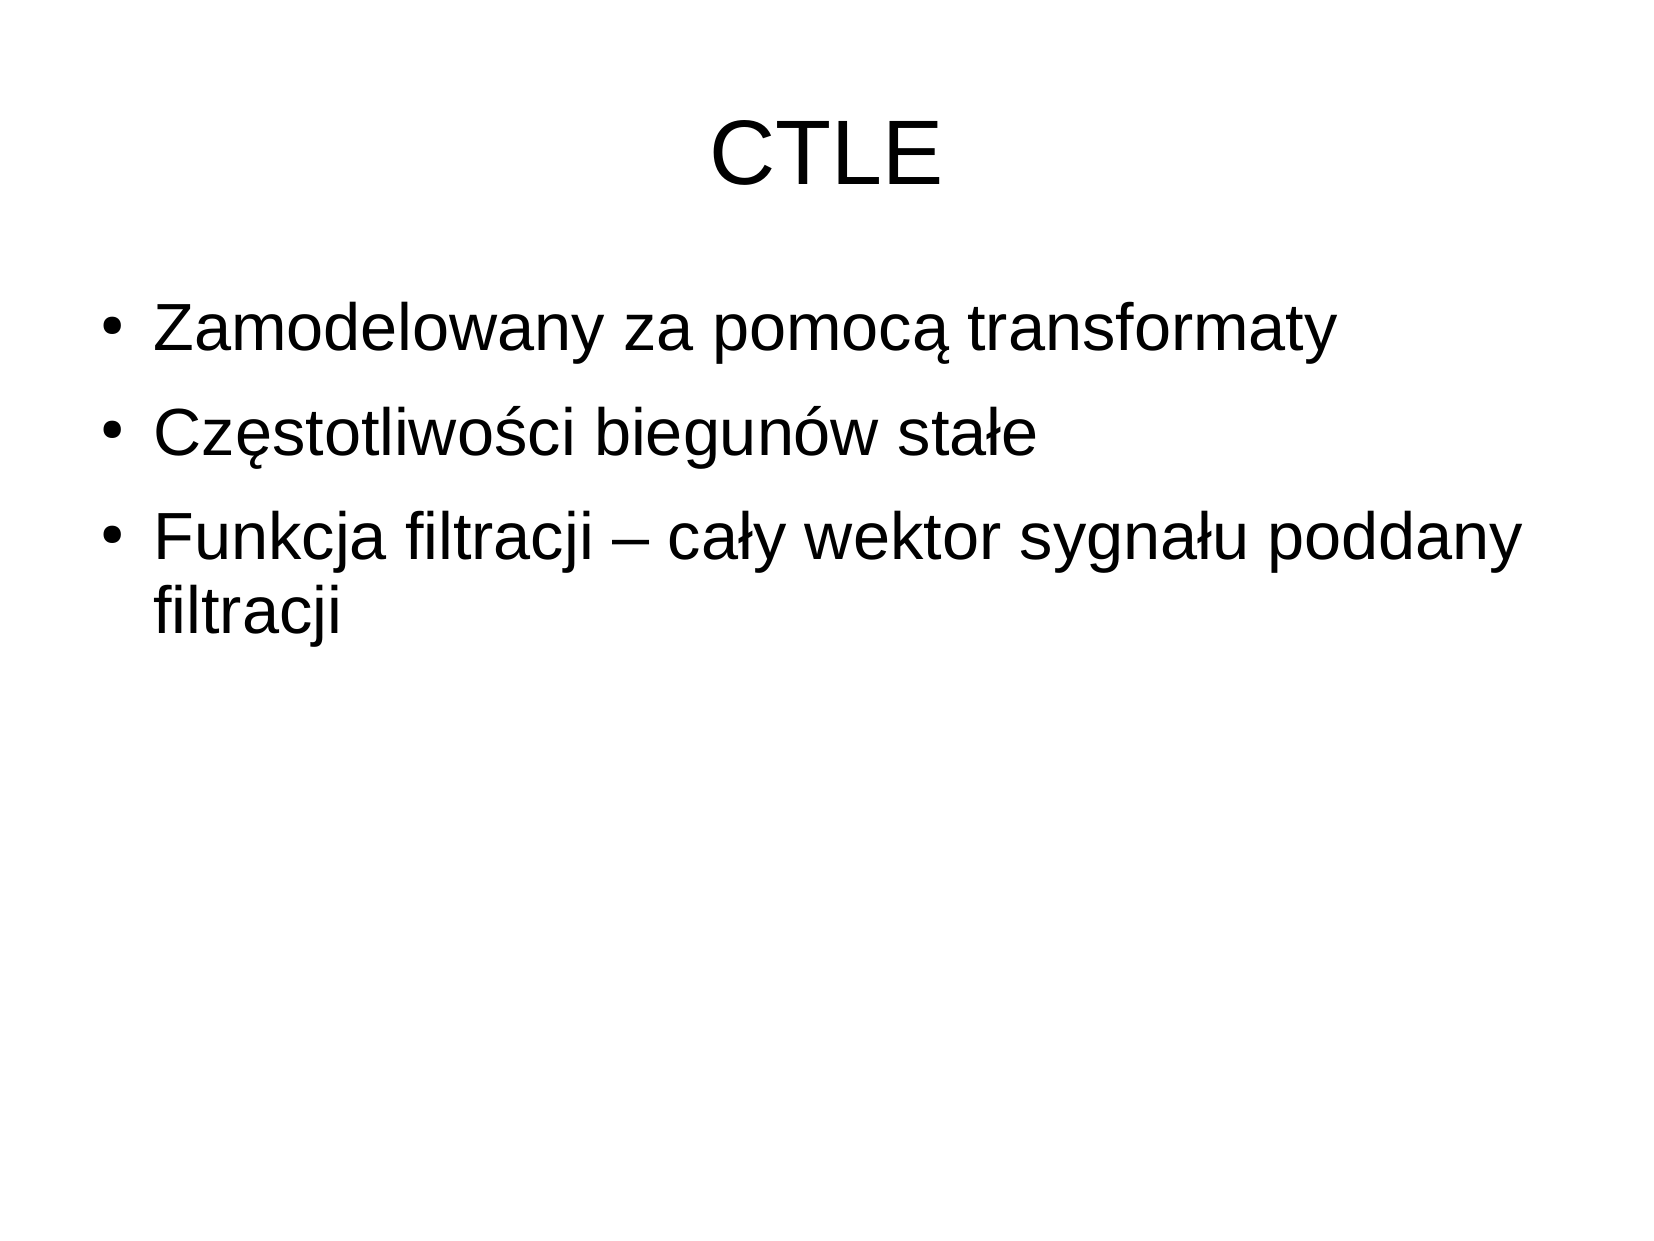

# CTLE
Zamodelowany za pomocą transformaty
Częstotliwości biegunów stałe
Funkcja filtracji – cały wektor sygnału poddany filtracji